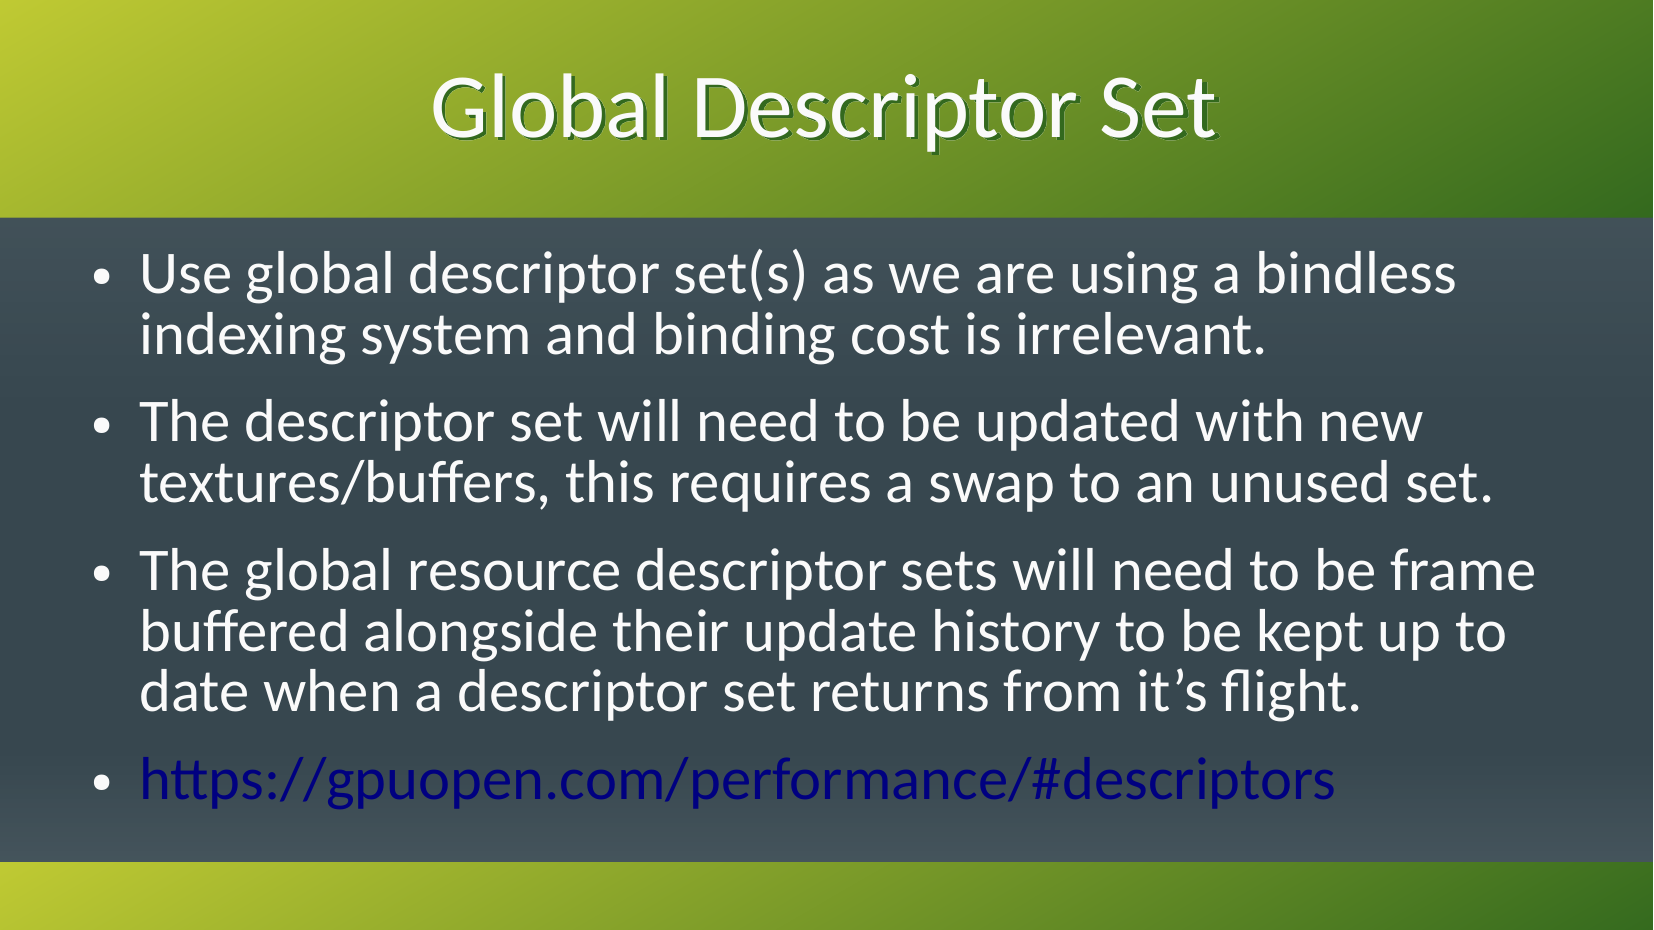

# Global Descriptor Set
Use global descriptor set(s) as we are using a bindless indexing system and binding cost is irrelevant.
The descriptor set will need to be updated with new textures/buffers, this requires a swap to an unused set.
The global resource descriptor sets will need to be frame buffered alongside their update history to be kept up to date when a descriptor set returns from it’s flight.
https://gpuopen.com/performance/#descriptors